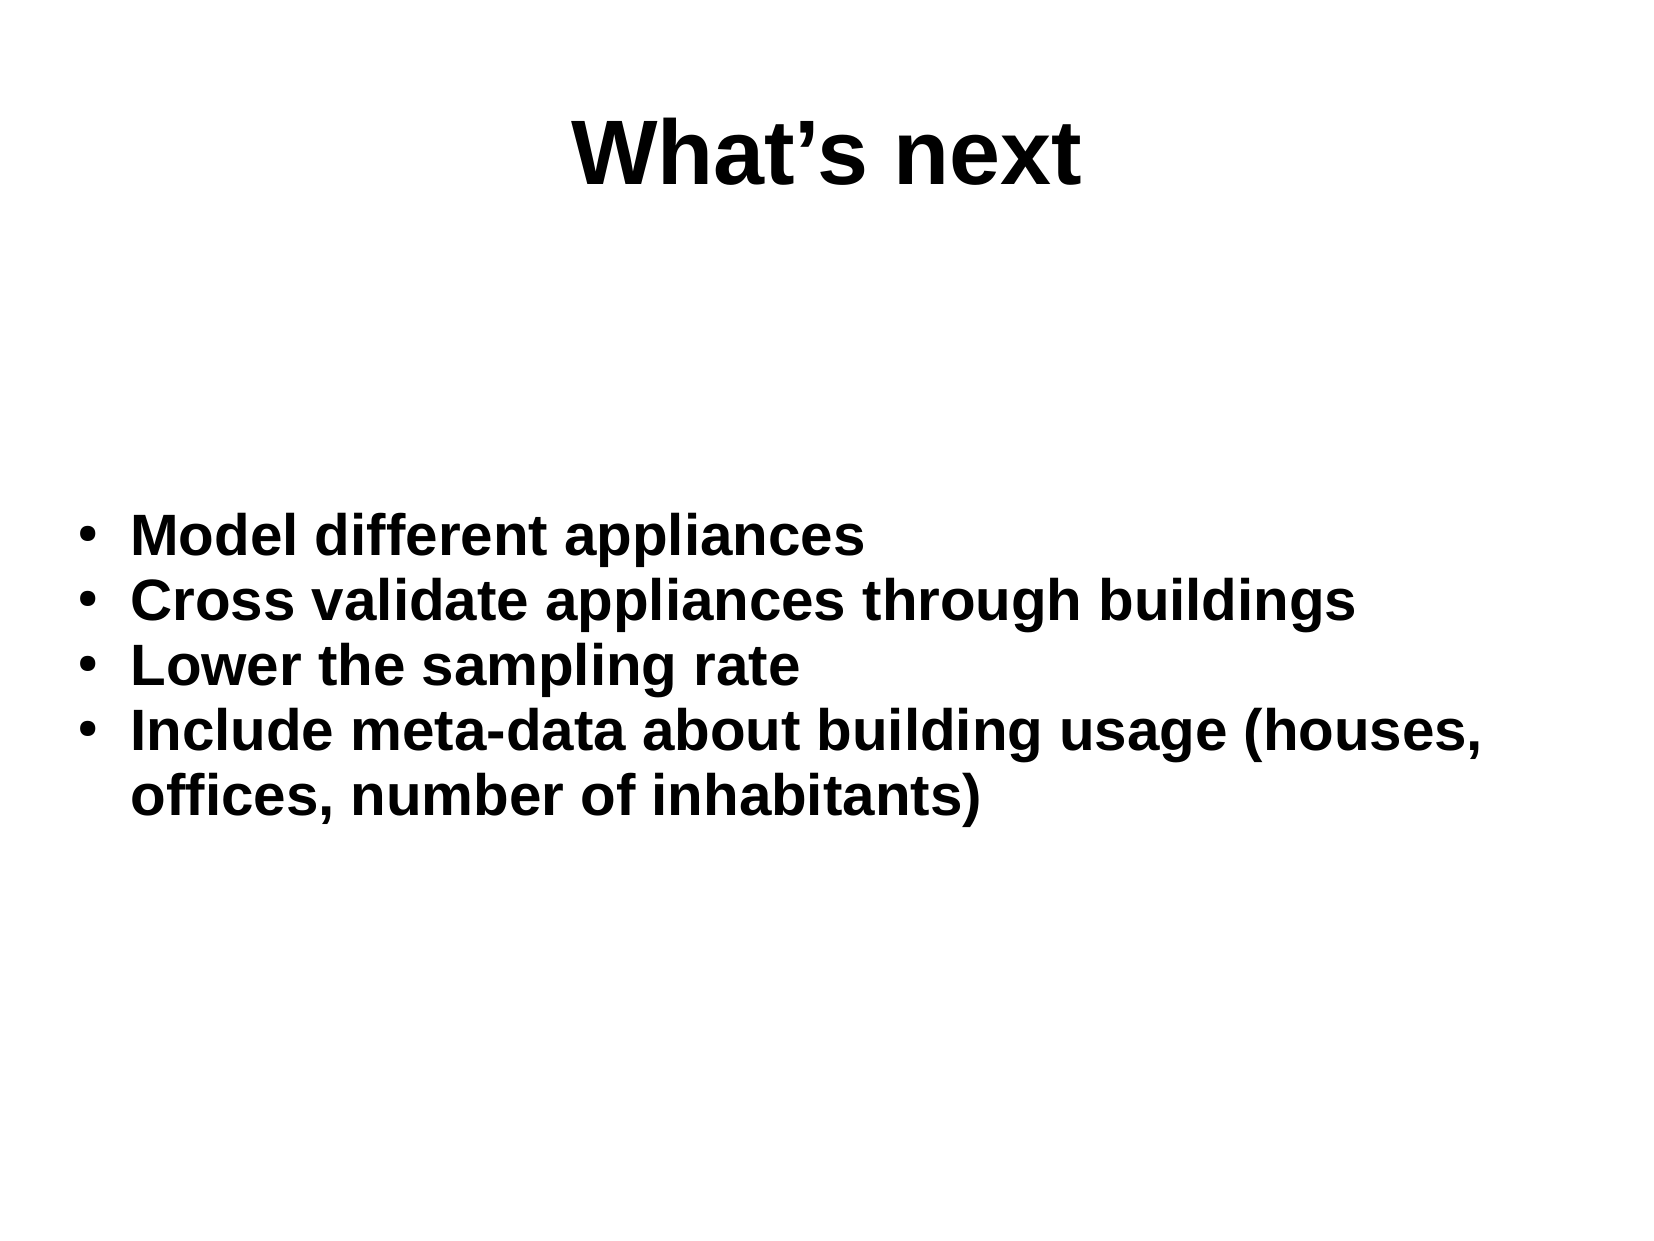

# What’s next
Model different appliances
Cross validate appliances through buildings
Lower the sampling rate
Include meta-data about building usage (houses, offices, number of inhabitants)